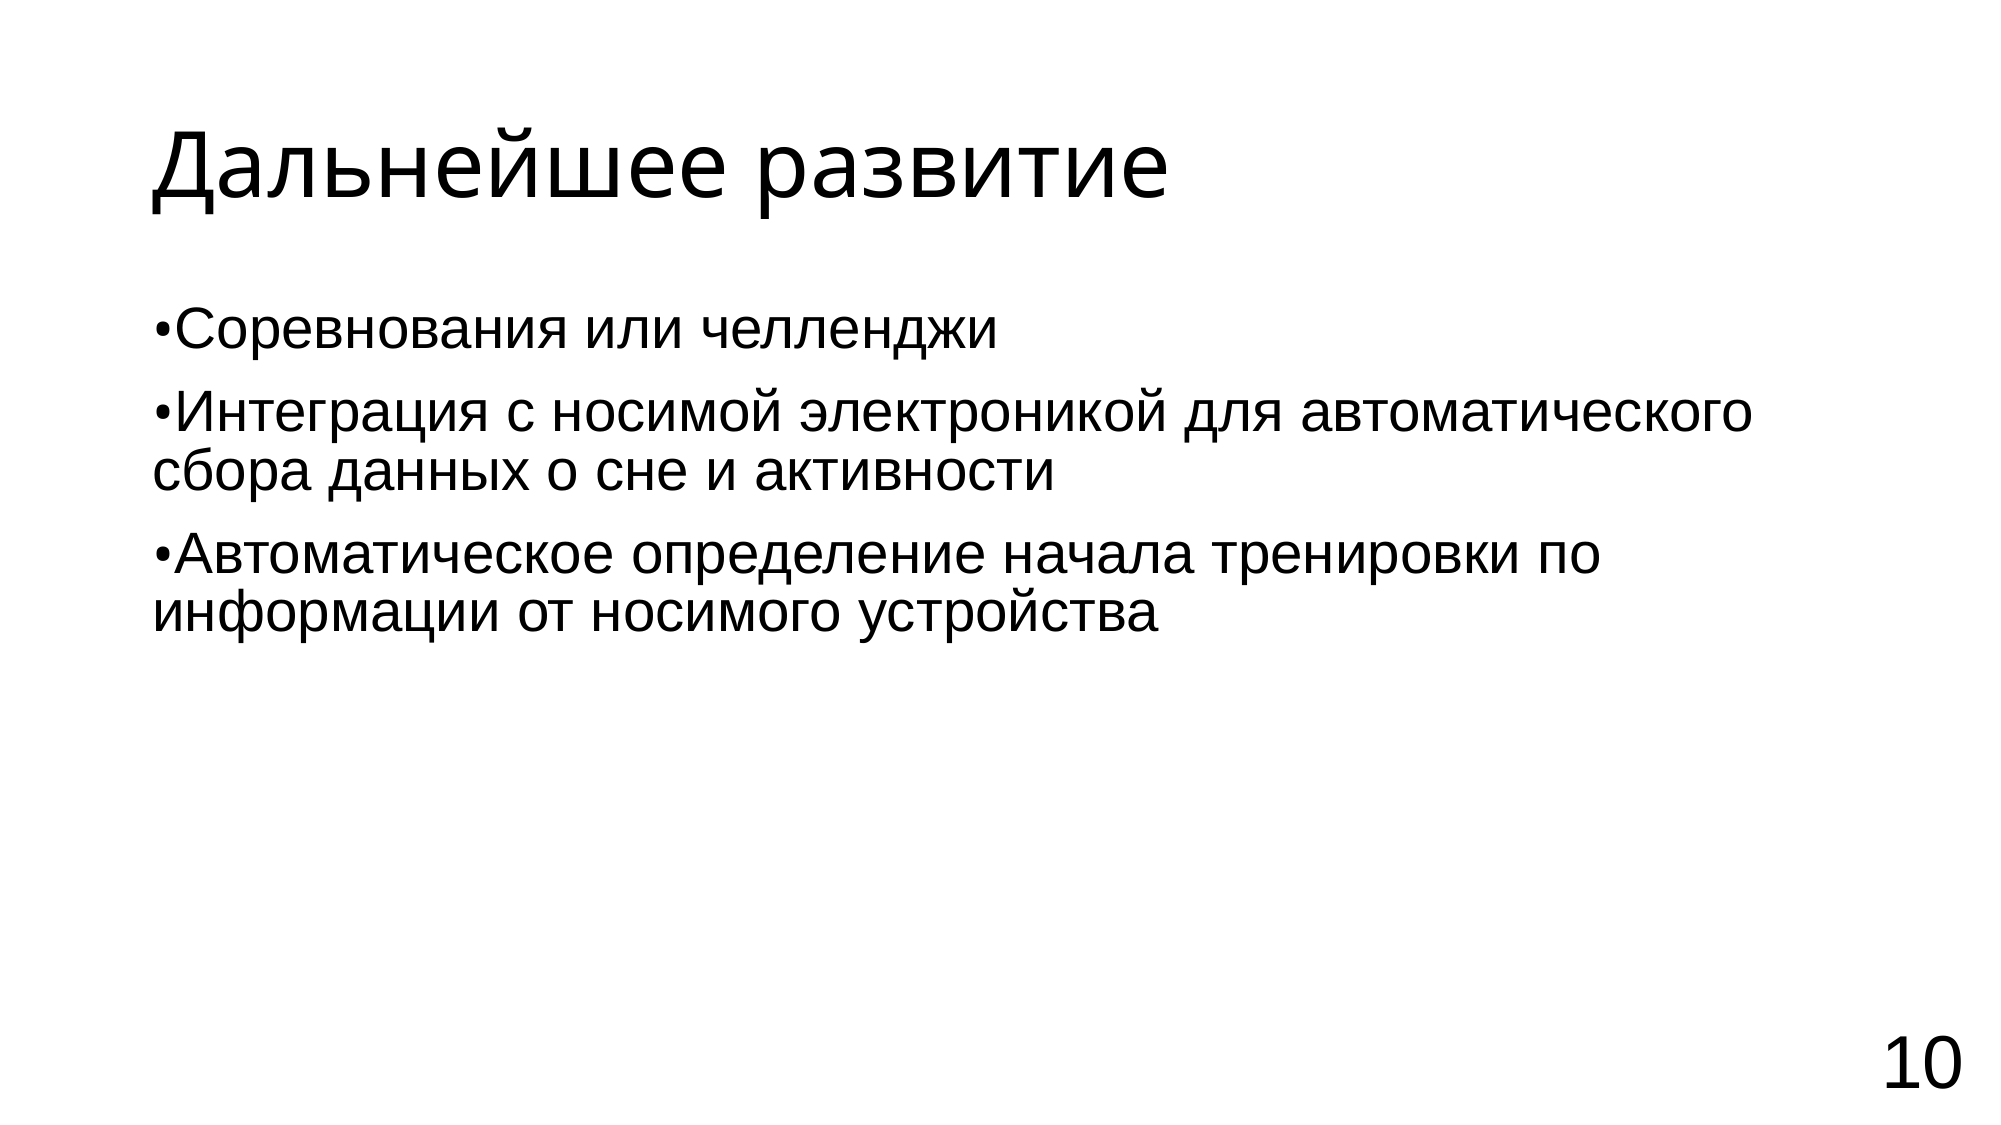

# Дальнейшее развитие
Соревнования или челленджи
Интеграция с носимой электроникой для автоматического сбора данных о сне и активности
Автоматическое определение начала тренировки по информации от носимого устройства
10